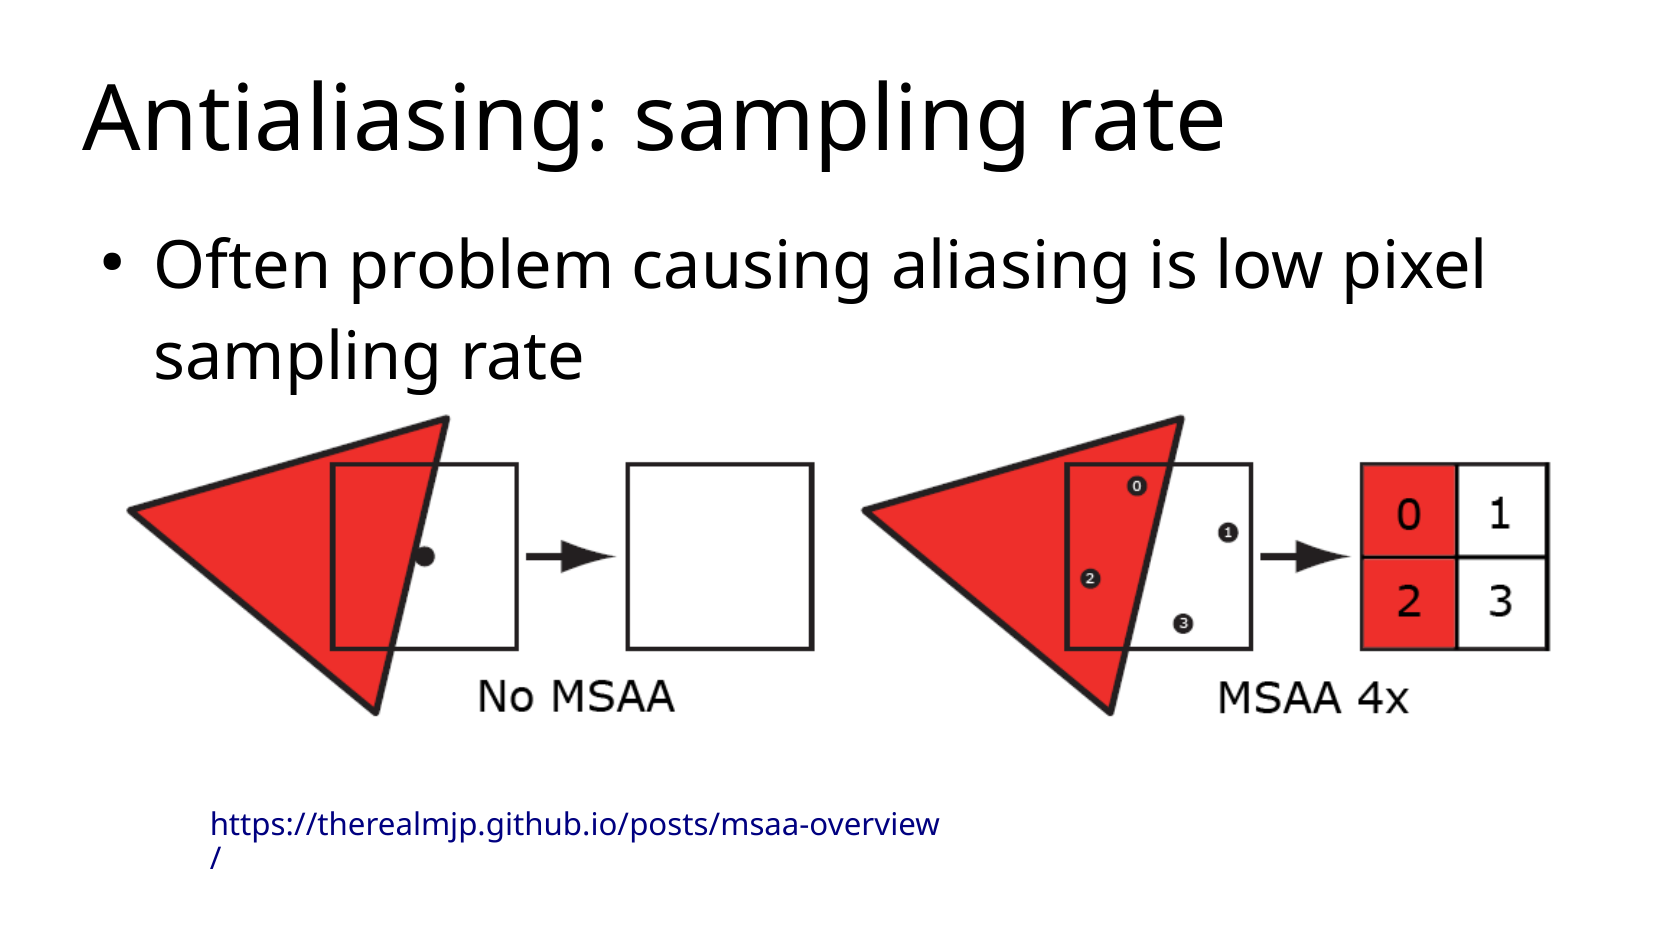

# Antialiasing: sampling rate
Often problem causing aliasing is low pixel sampling rate
https://therealmjp.github.io/posts/msaa-overview/